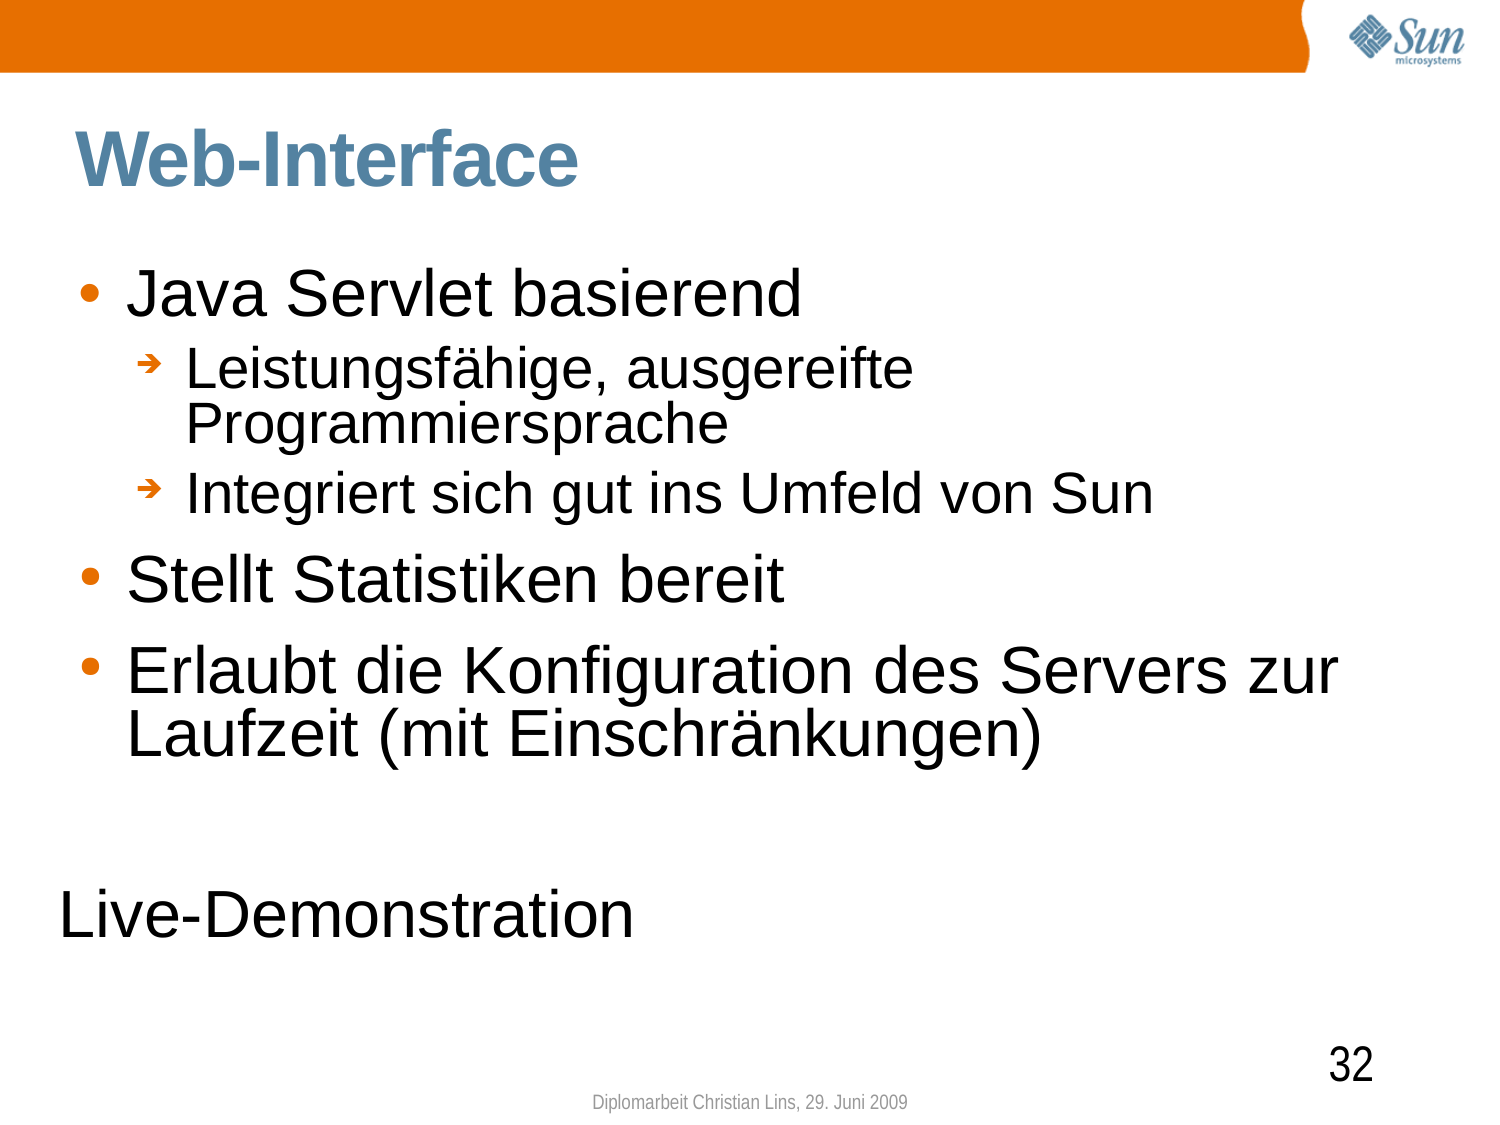

Web-Interface
# Java Servlet basierend
Leistungsfähige, ausgereifte Programmiersprache
Integriert sich gut ins Umfeld von Sun
Stellt Statistiken bereit
Erlaubt die Konfiguration des Servers zur Laufzeit (mit Einschränkungen)
Live-Demonstration